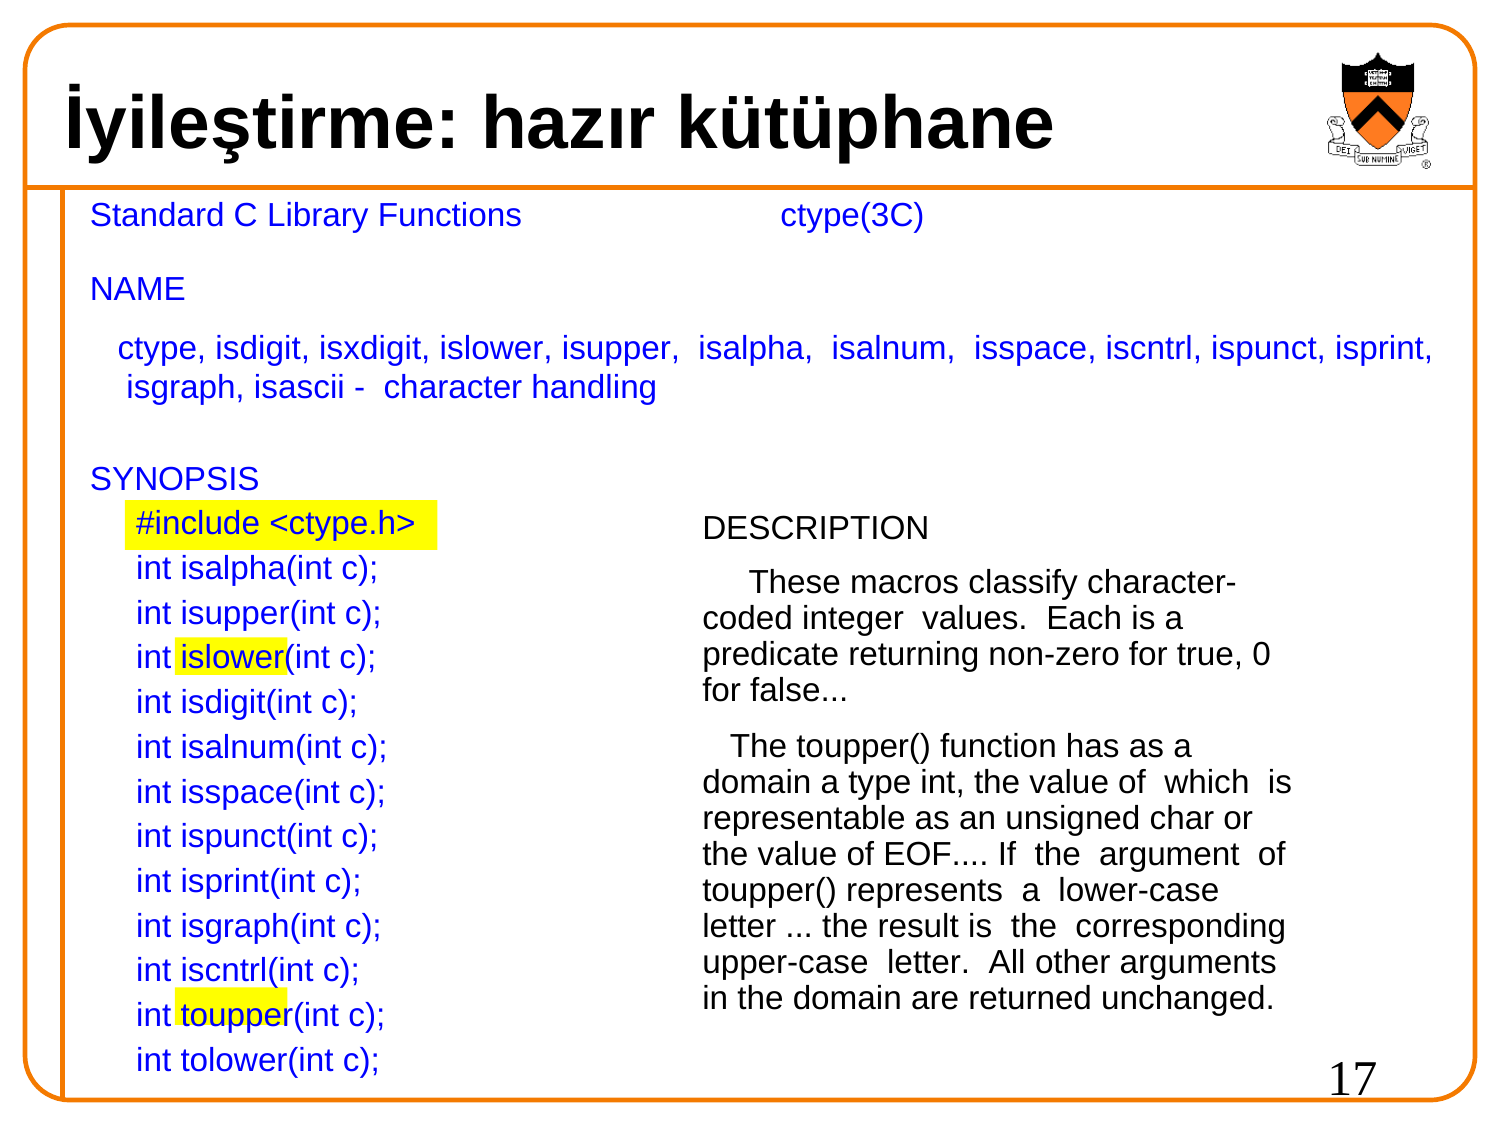

İyileştirme: hazır kütüphane
# Standard C Library Functions ctype(3C)
NAME
 ctype, isdigit, isxdigit, islower, isupper, isalpha, isalnum, isspace, iscntrl, ispunct, isprint, isgraph, isascii - character handling
SYNOPSIS
 #include <ctype.h>
 int isalpha(int c);
 int isupper(int c);
 int islower(int c);
 int isdigit(int c);
 int isalnum(int c);
 int isspace(int c);
 int ispunct(int c);
 int isprint(int c);
 int isgraph(int c);
 int iscntrl(int c);
 int toupper(int c);
 int tolower(int c);
DESCRIPTION
 These macros classify character-coded integer values. Each is a predicate returning non-zero for true, 0 for false...
 The toupper() function has as a domain a type int, the value of which is representable as an unsigned char or the value of EOF.... If the argument of toupper() represents a lower-case letter ... the result is the corresponding upper-case letter. All other arguments in the domain are returned unchanged.
17